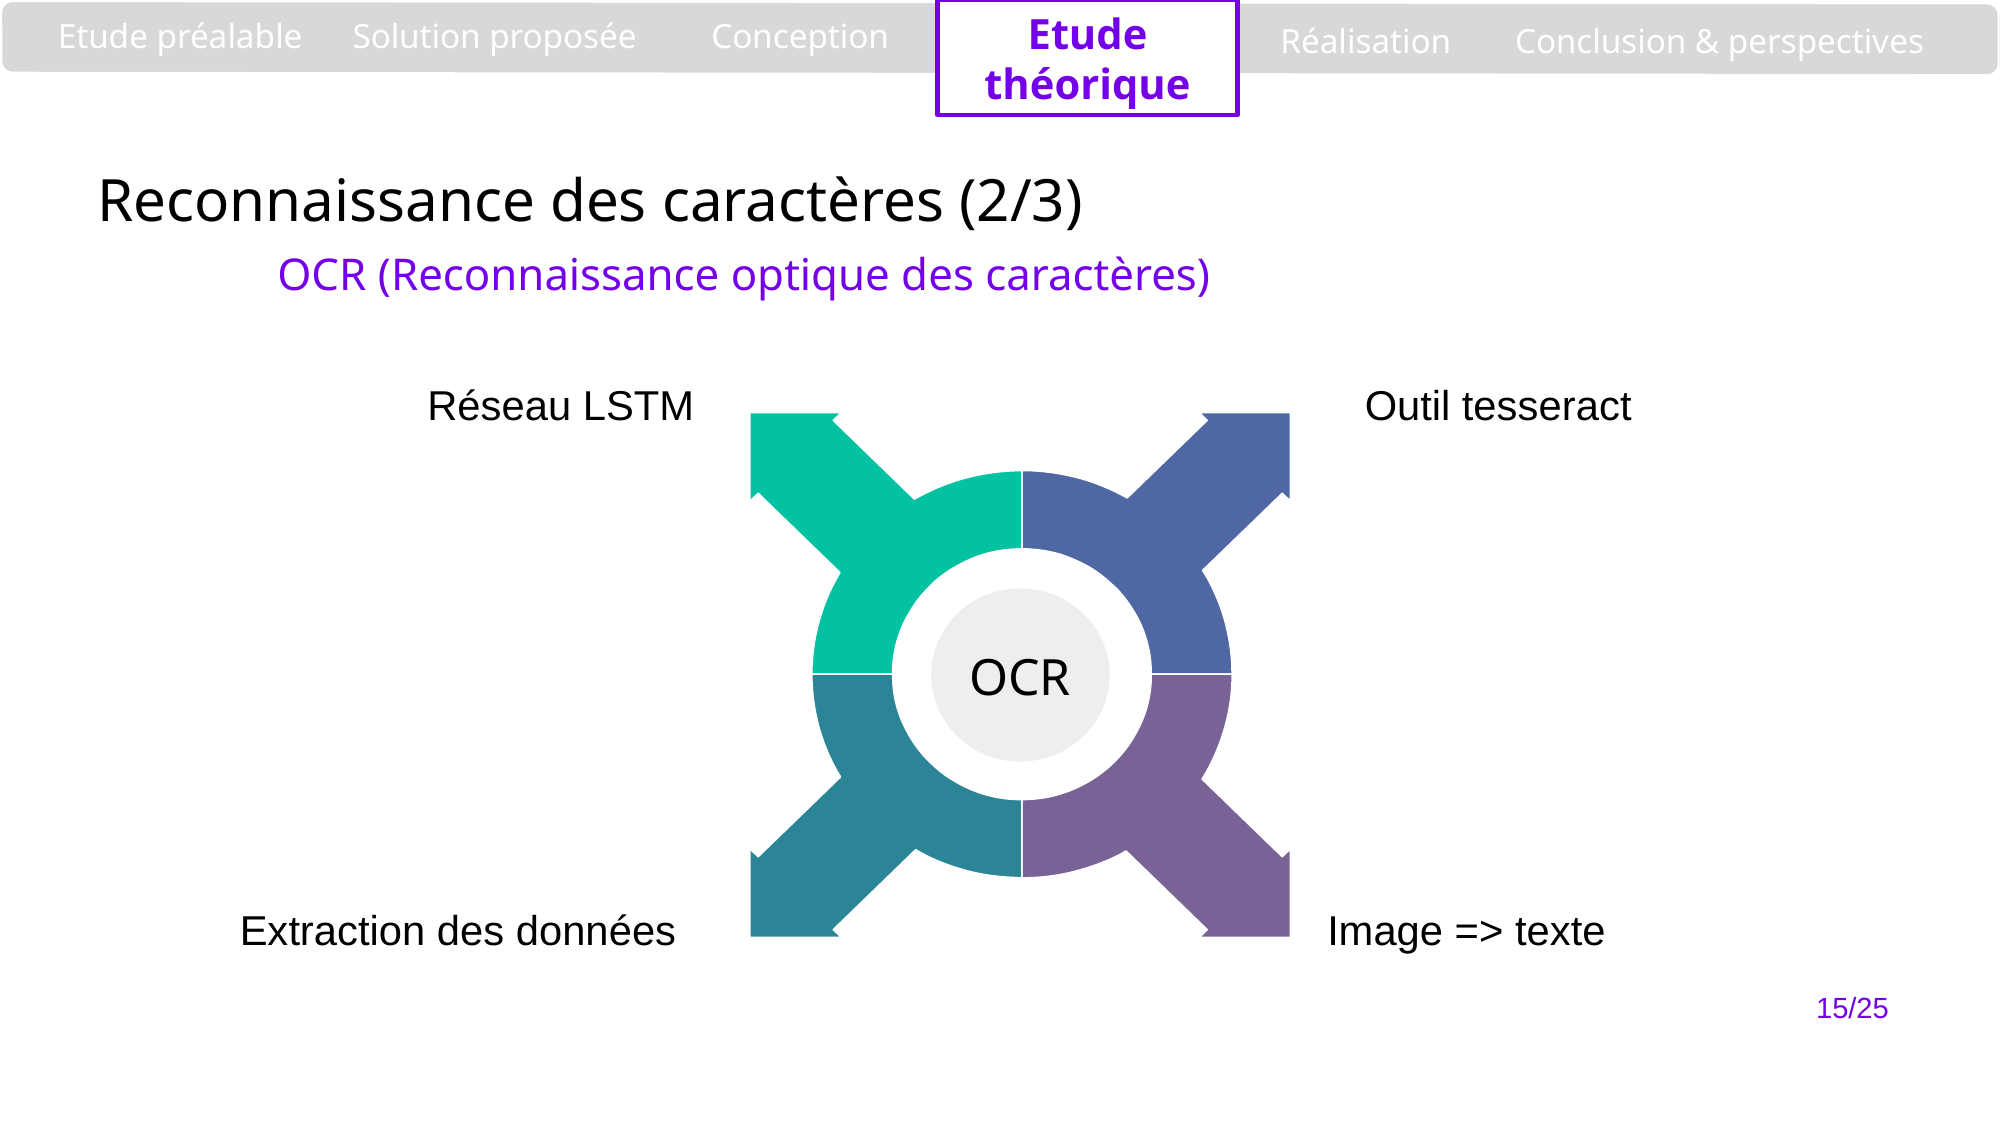

Etude théorique
Etude préalable
Solution proposée
Conception
Réalisation
Conclusion & perspectives
Reconnaissance des caractères (2/3)
OCR (Reconnaissance optique des caractères)
Réseau LSTM
Outil tesseract
OCR
Extraction des données
Image => texte